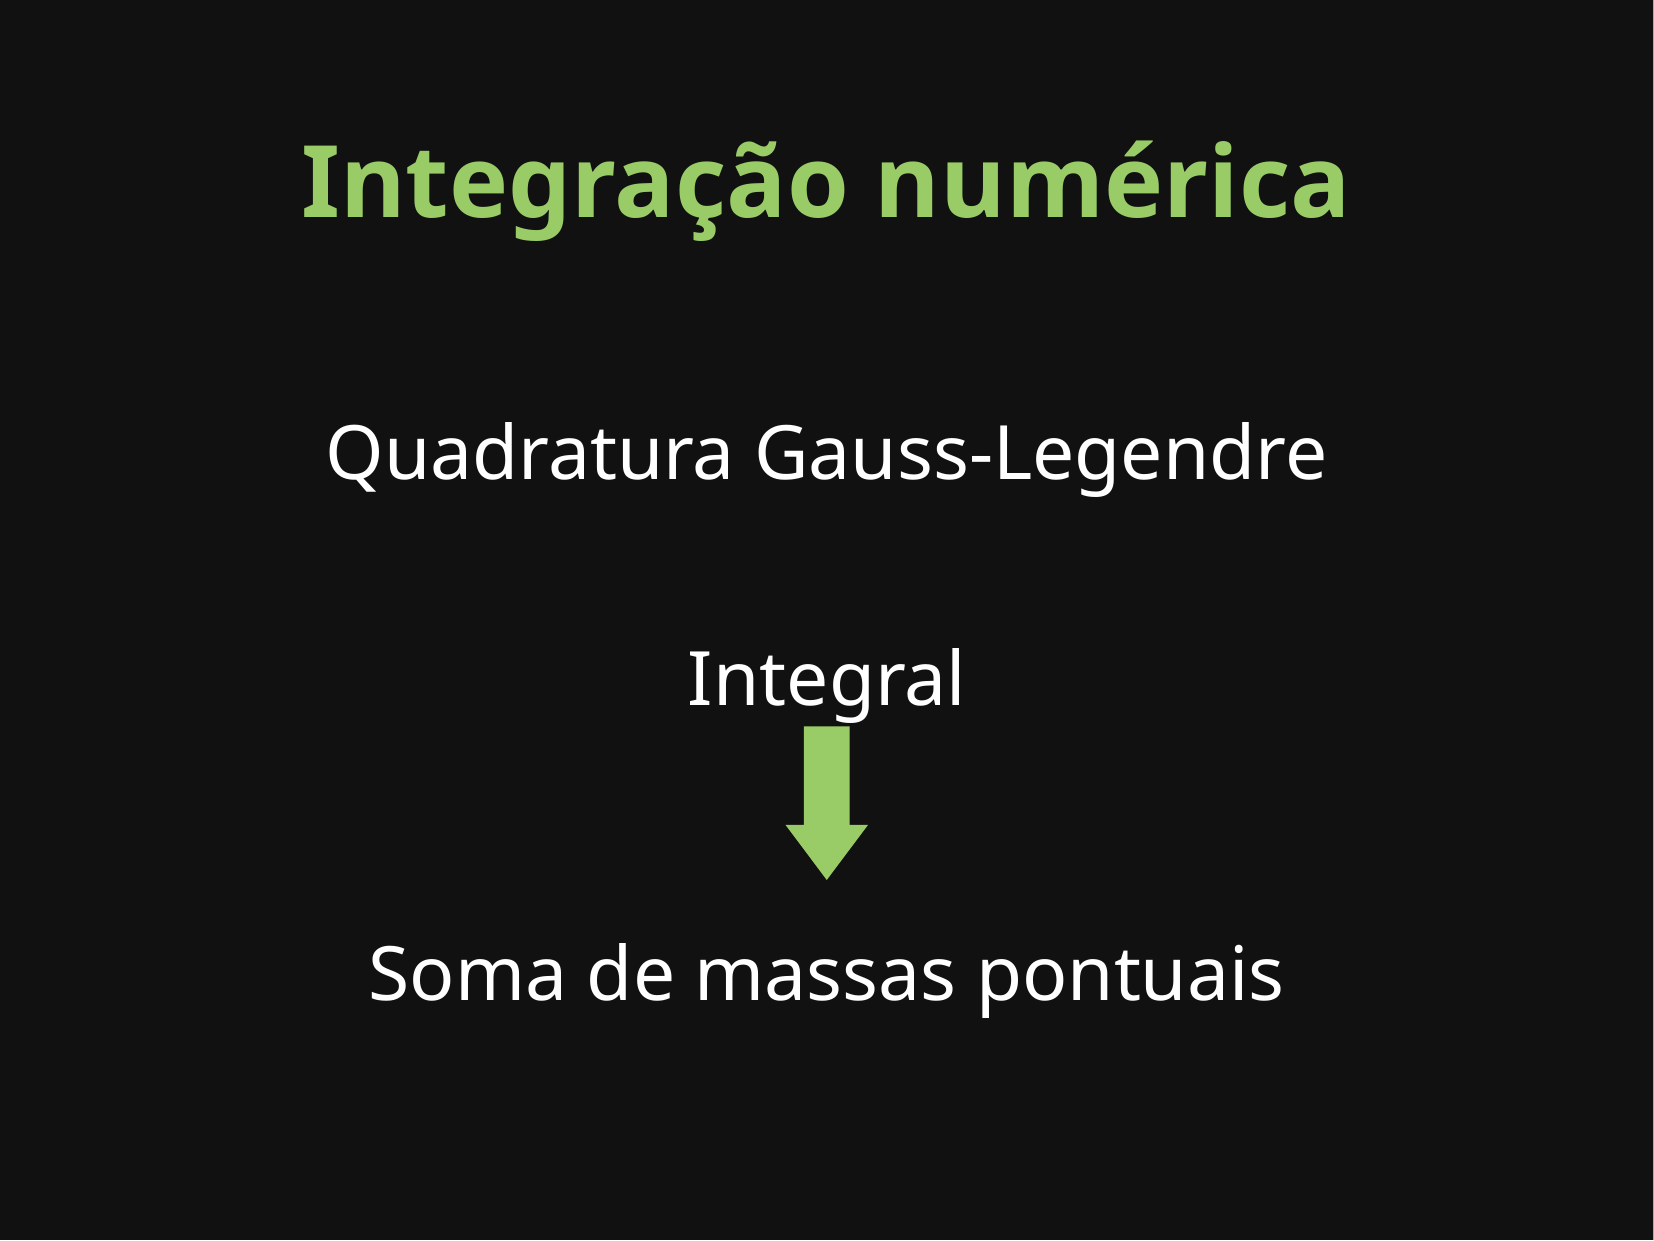

Integração numérica
# Quadratura Gauss-Legendre
Integral
Soma de massas pontuais